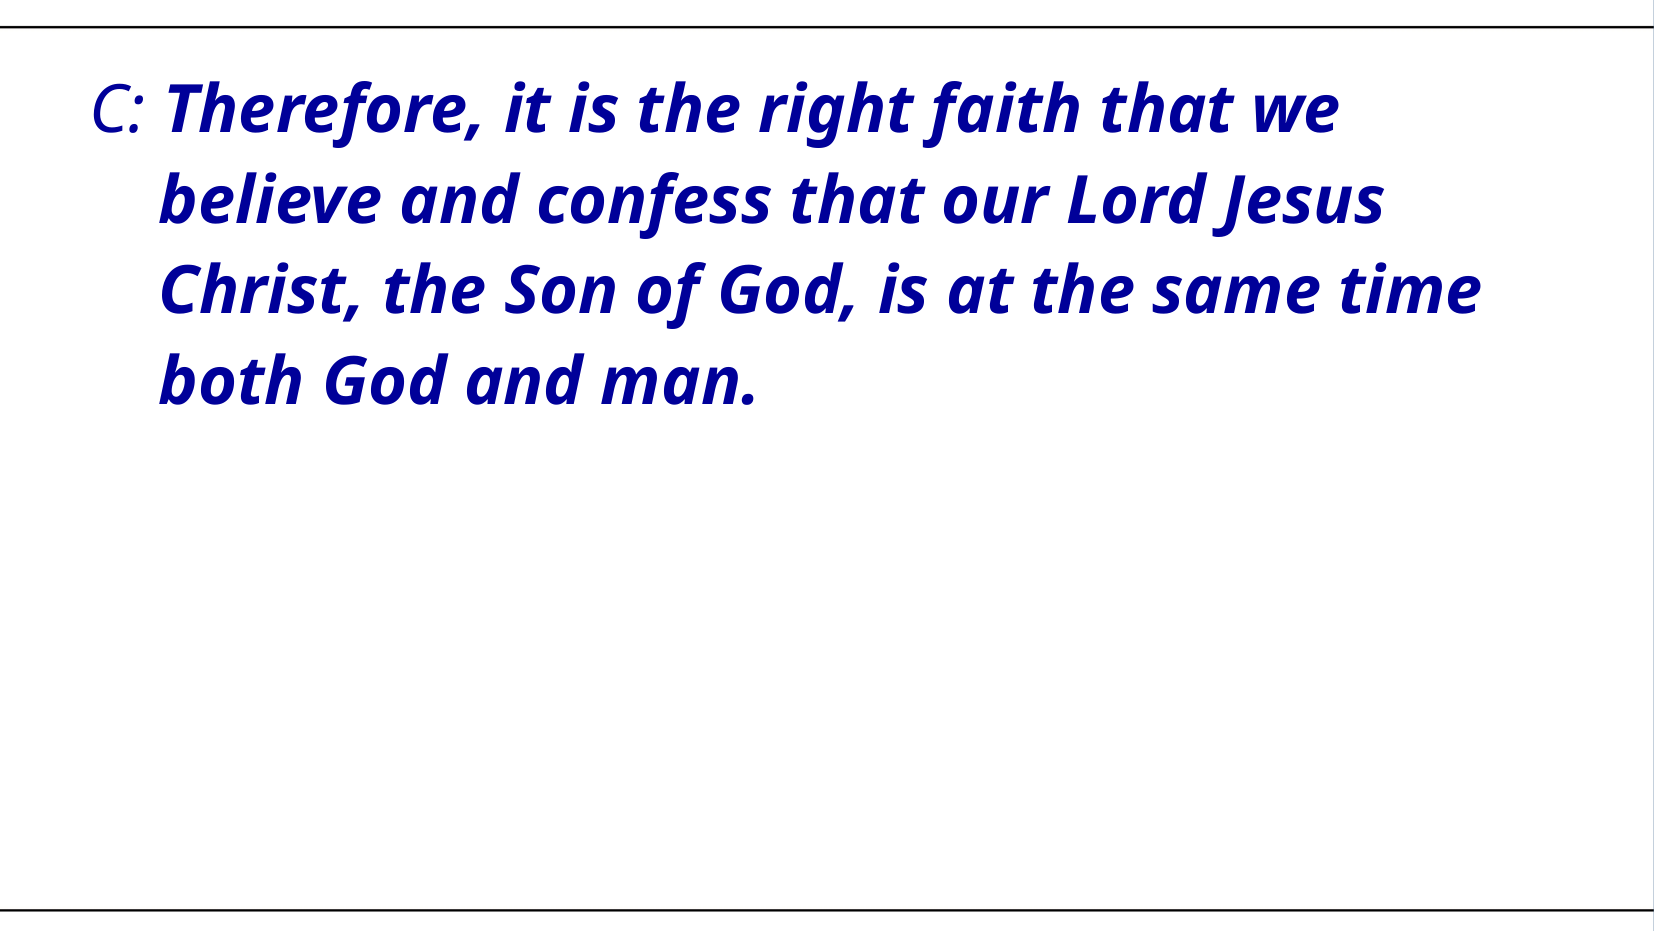

C: Therefore, it is the right faith that we
 believe and confess that our Lord Jesus
 Christ, the Son of God, is at the same time
 both God and man.